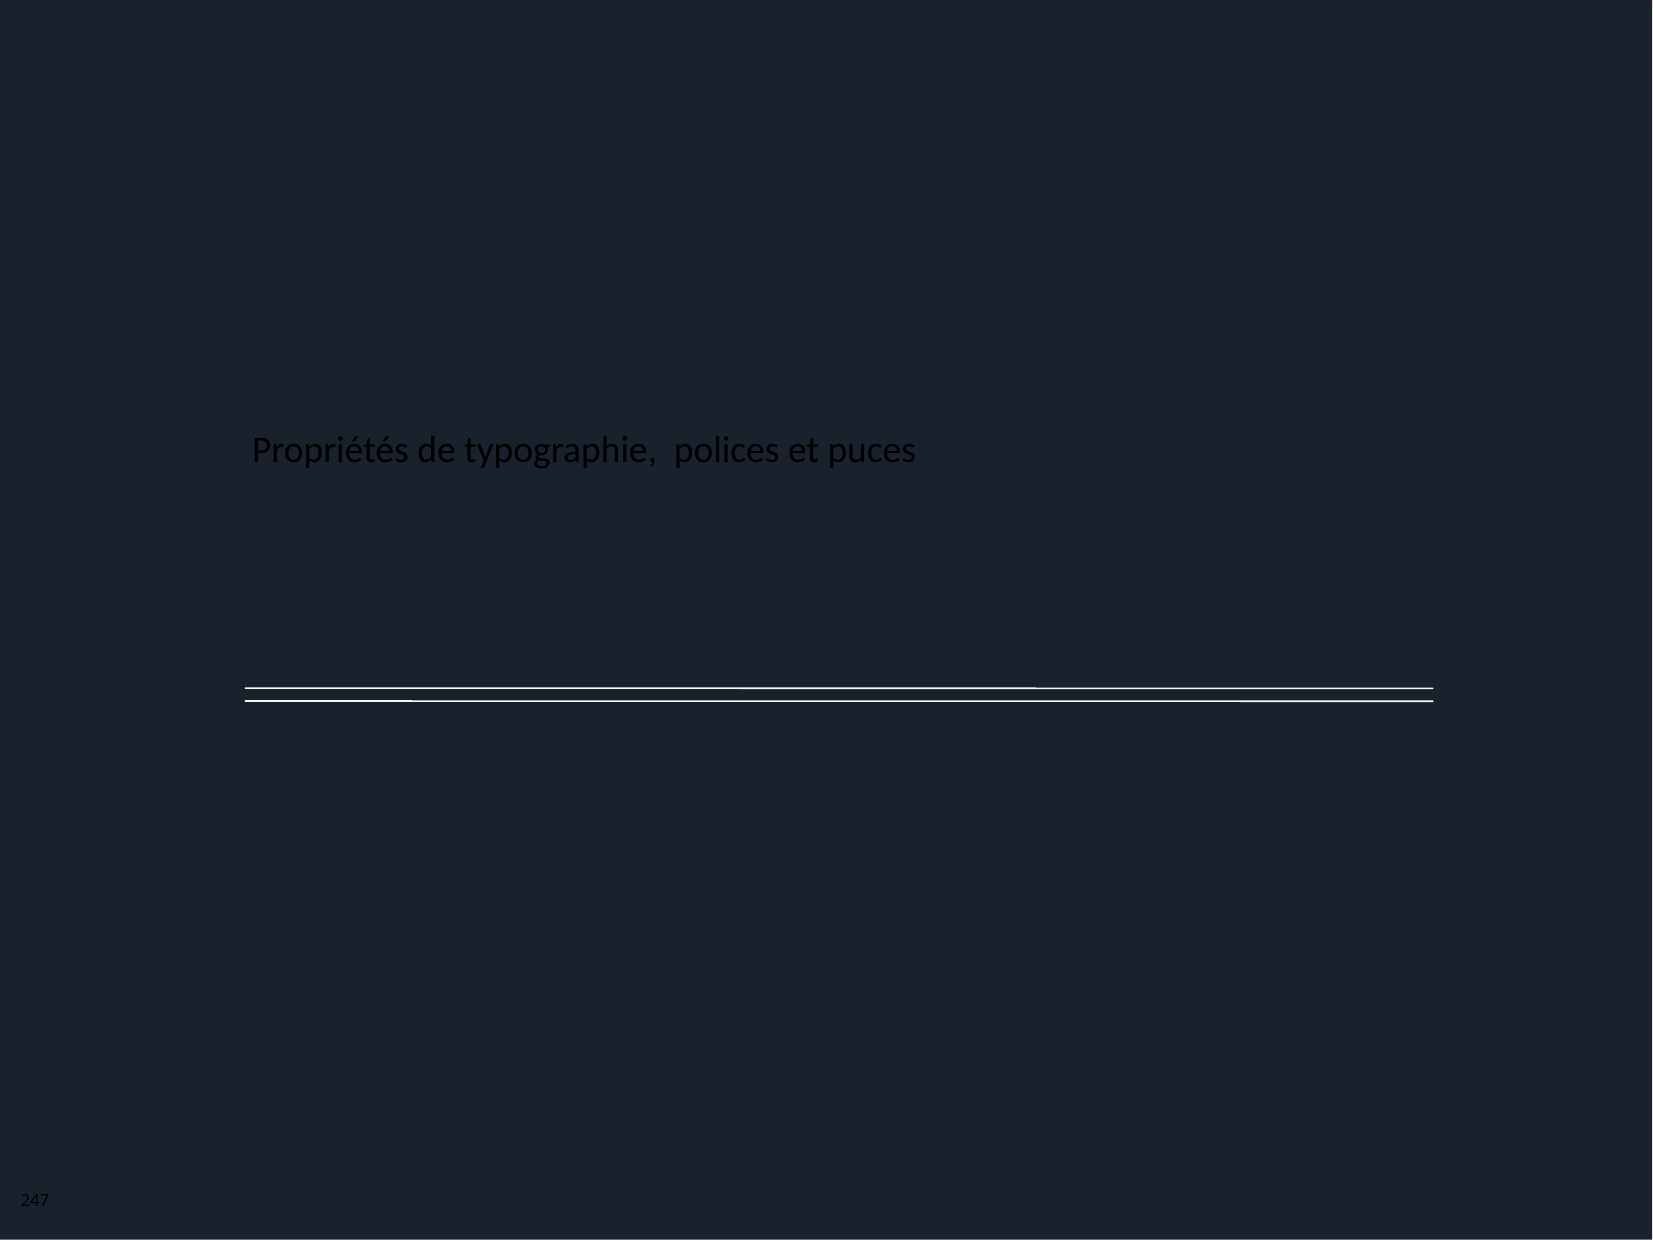

# Propriétés de typographie, polices et puces
247